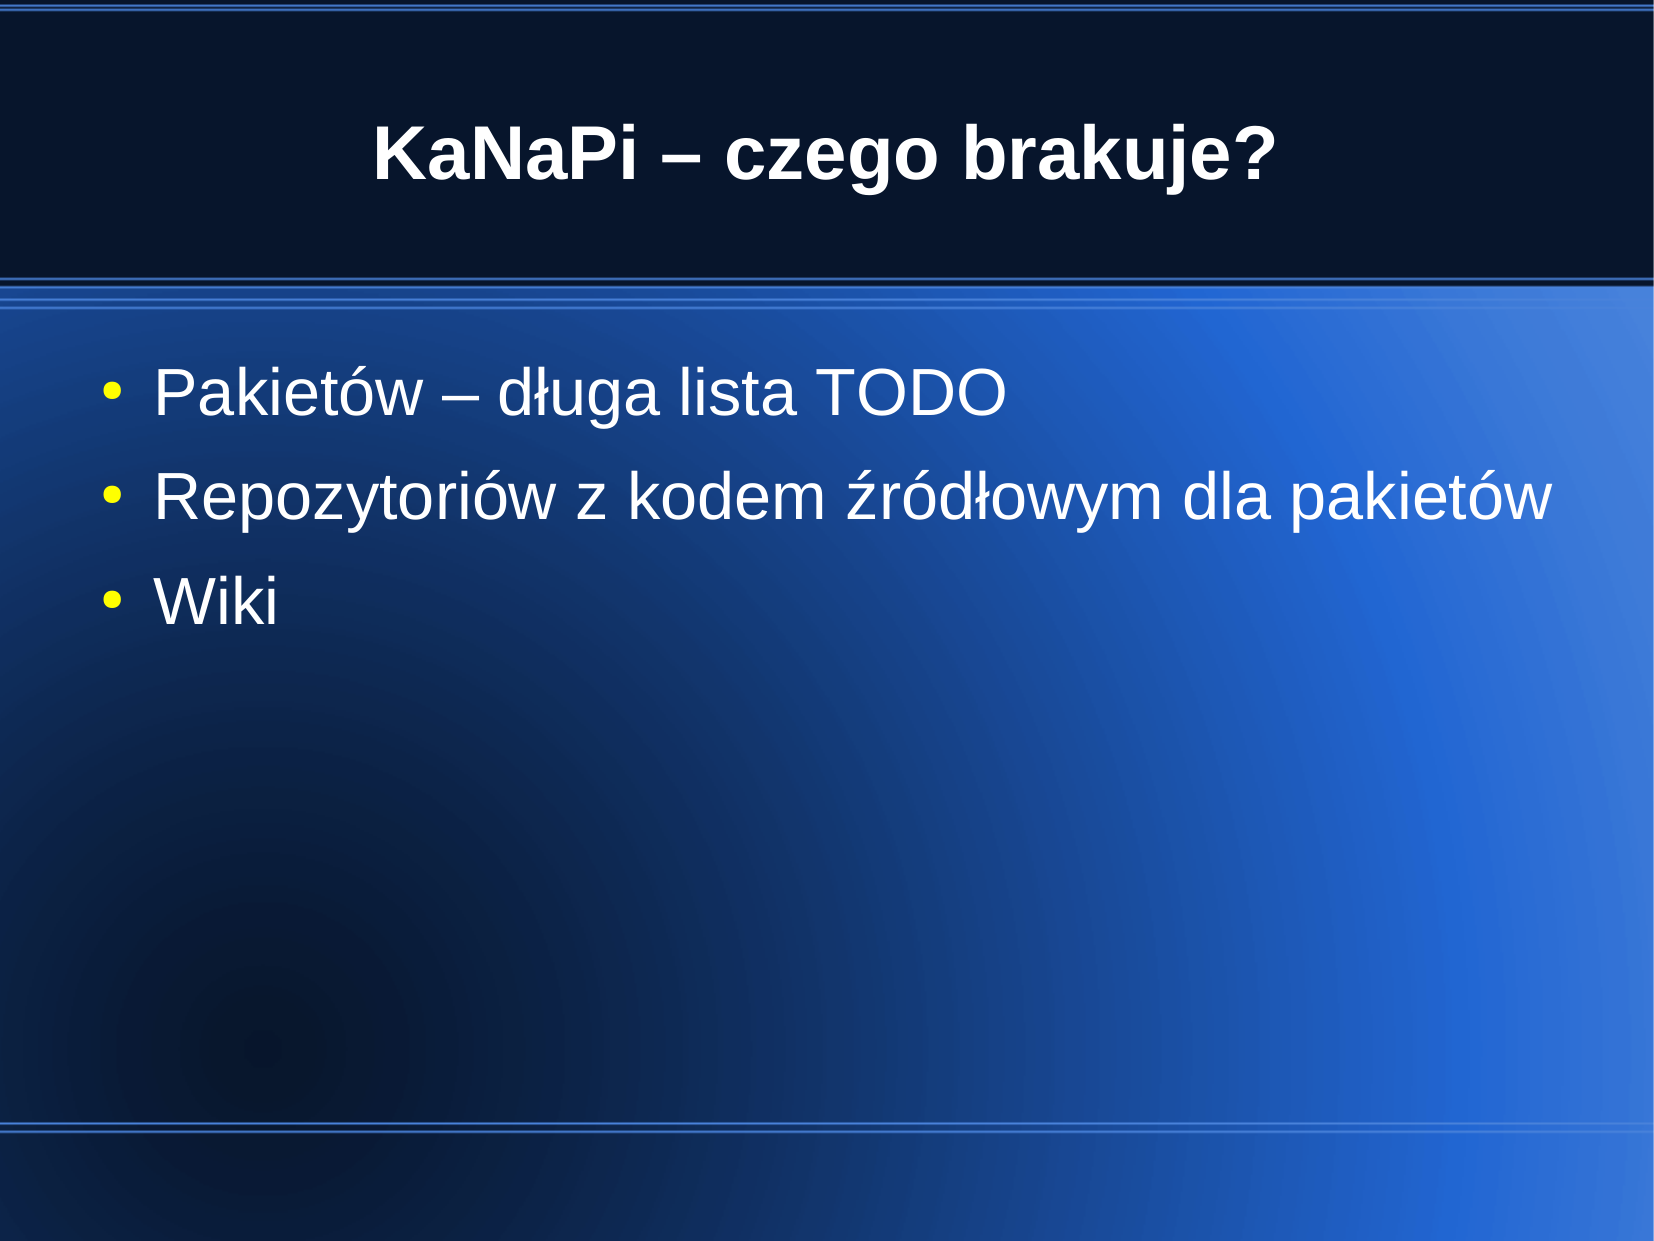

# KaNaPi – czego brakuje?
Pakietów – długa lista TODO
Repozytoriów z kodem źródłowym dla pakietów
Wiki